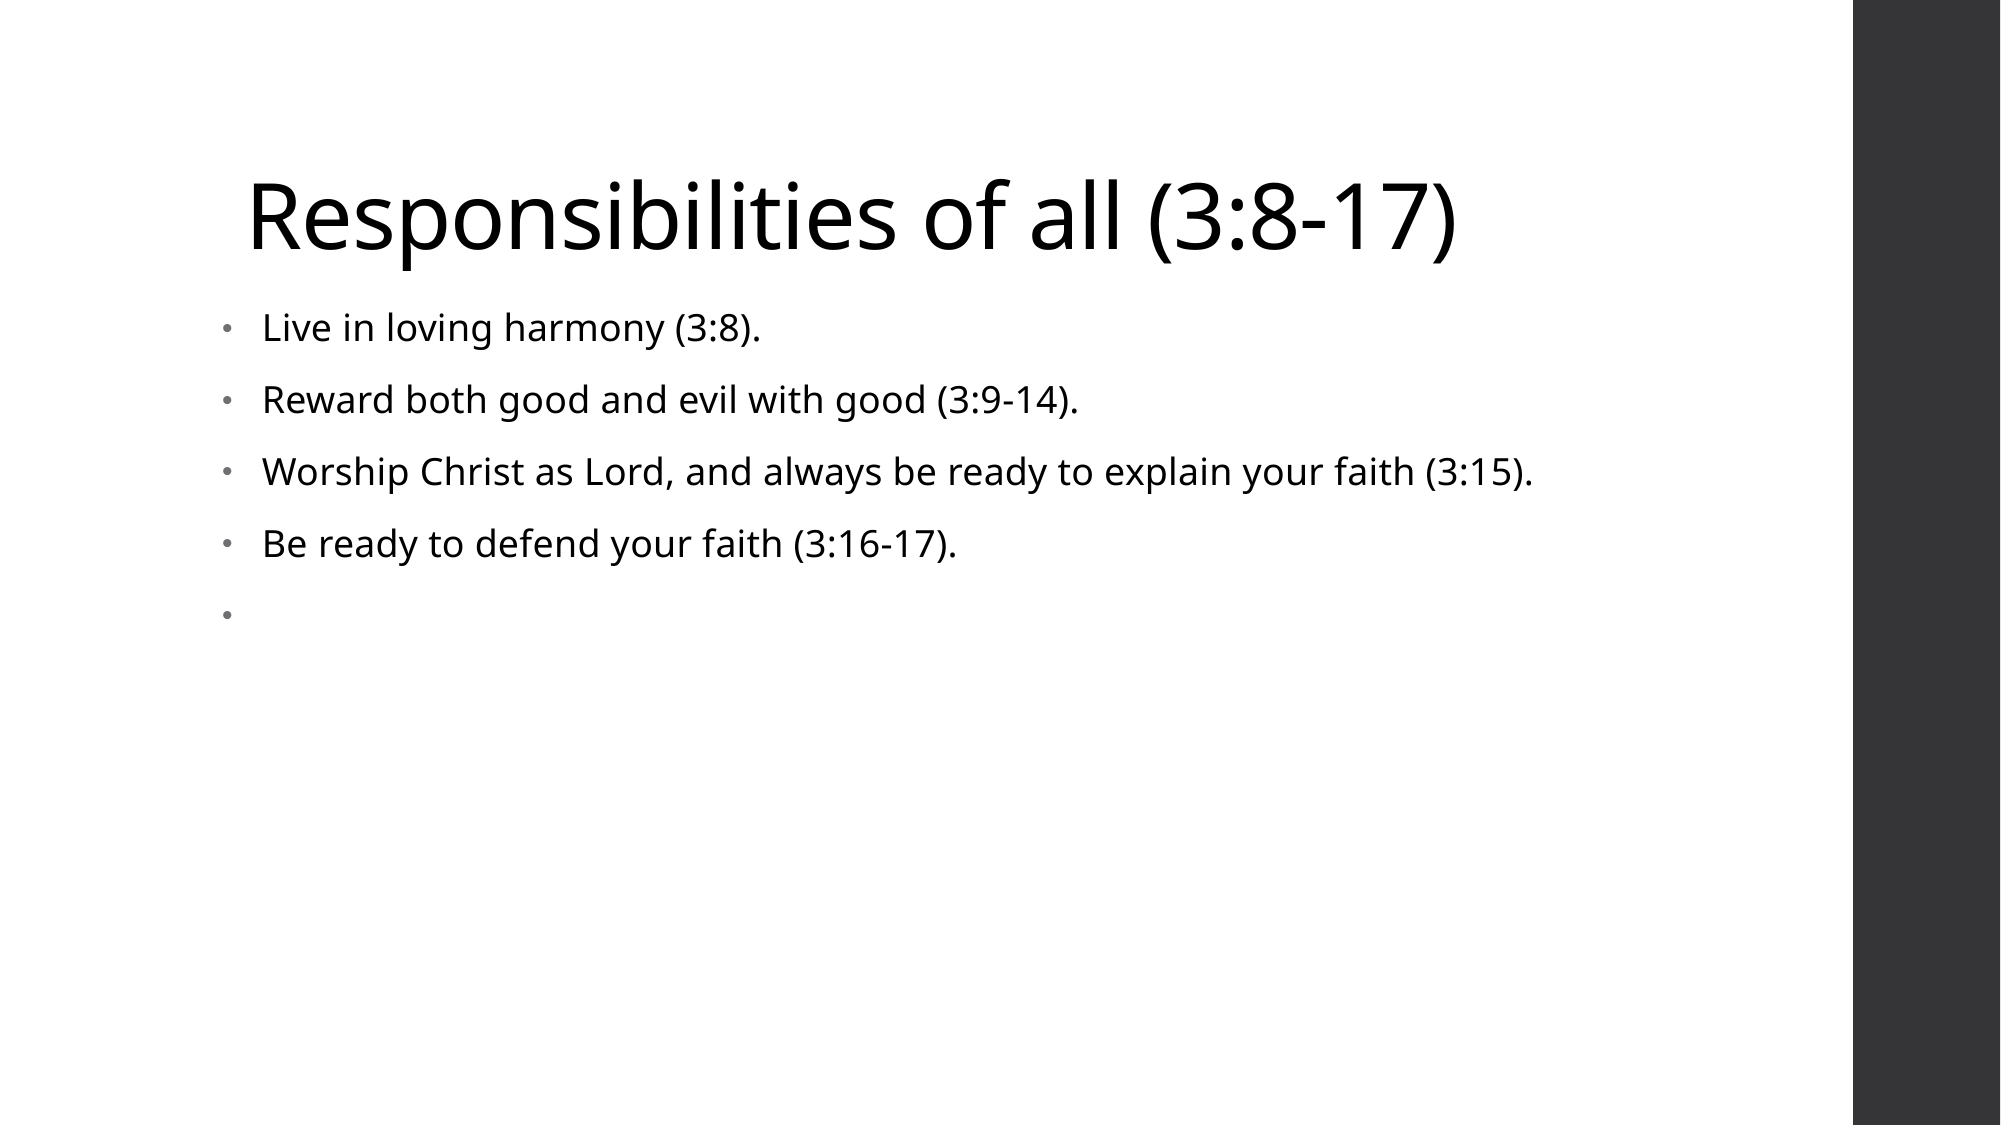

# Responsibilities of all (3:8-17)
 Live in loving harmony (3:8).
 Reward both good and evil with good (3:9-14).
 Worship Christ as Lord, and always be ready to explain your faith (3:15).
 Be ready to defend your faith (3:16-17).